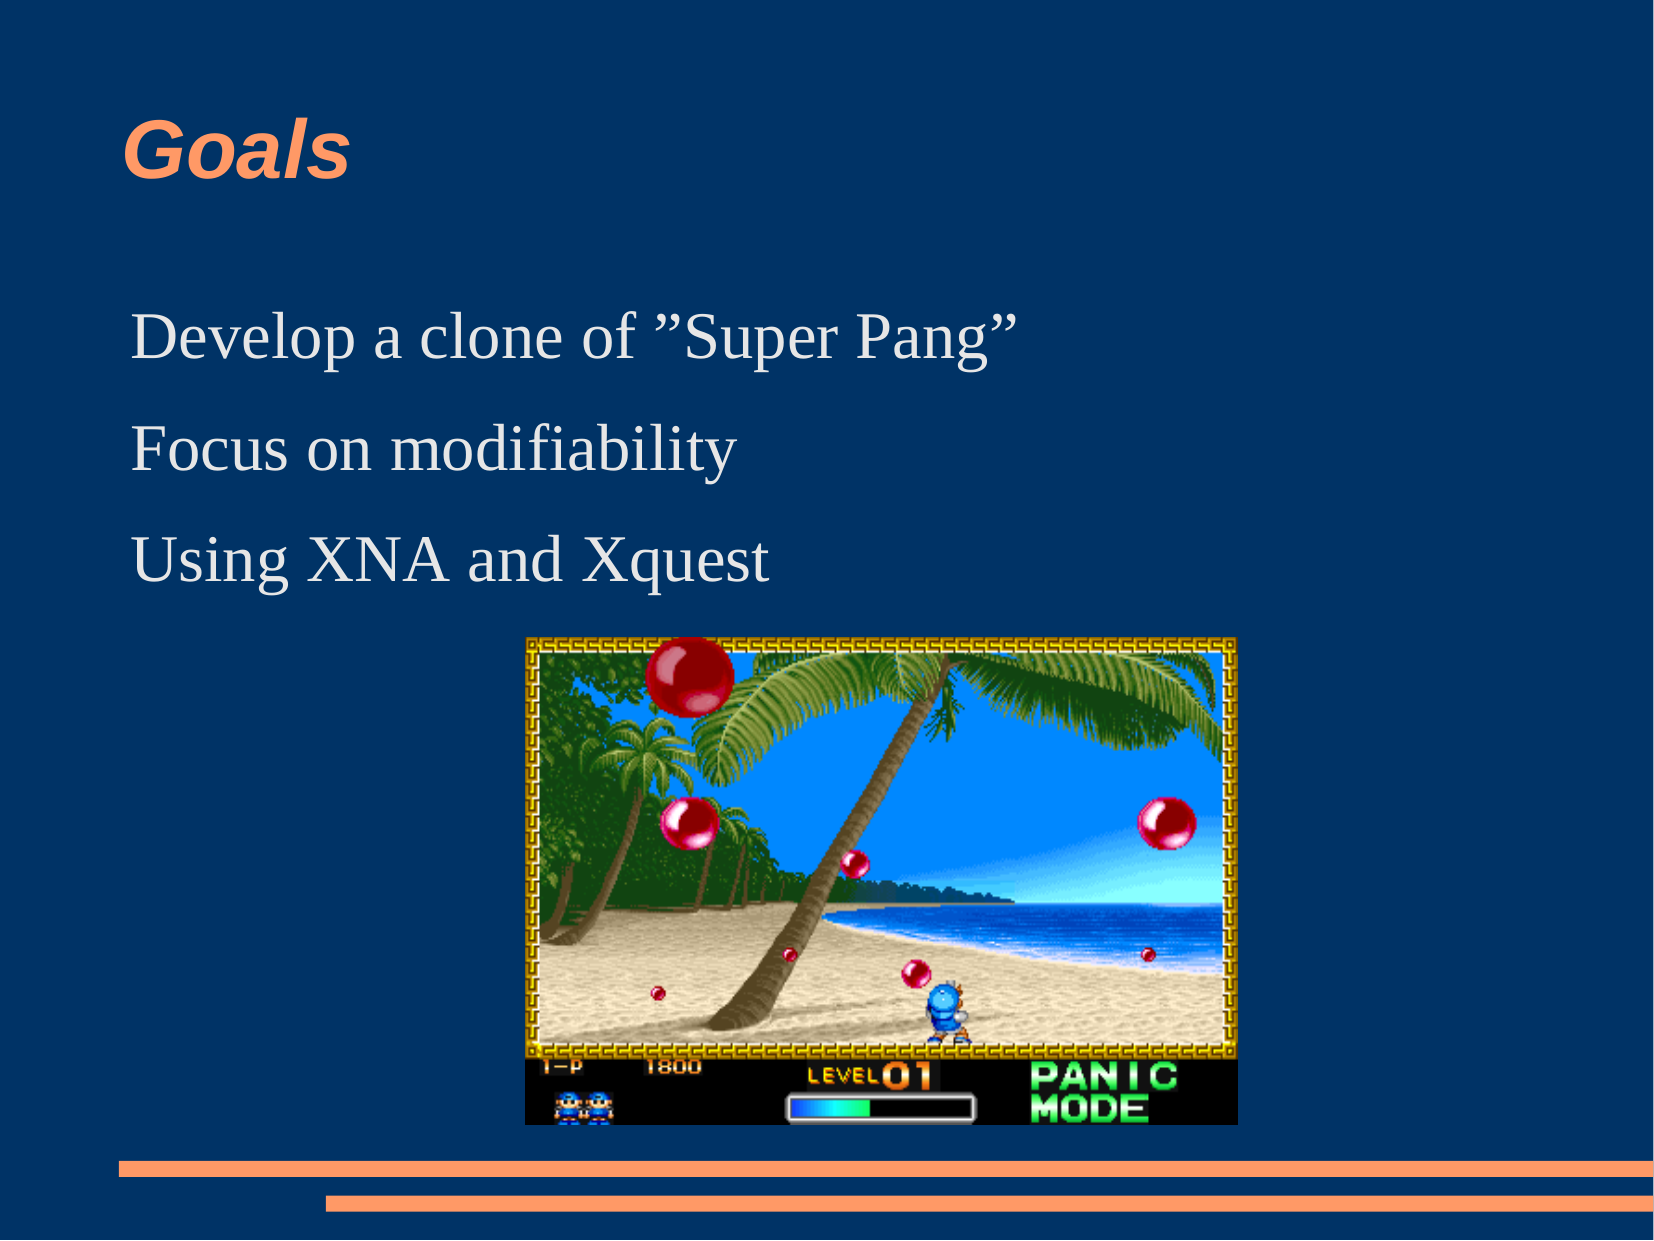

# Goals
Develop a clone of ”Super Pang”
Focus on modifiability
Using XNA and Xquest